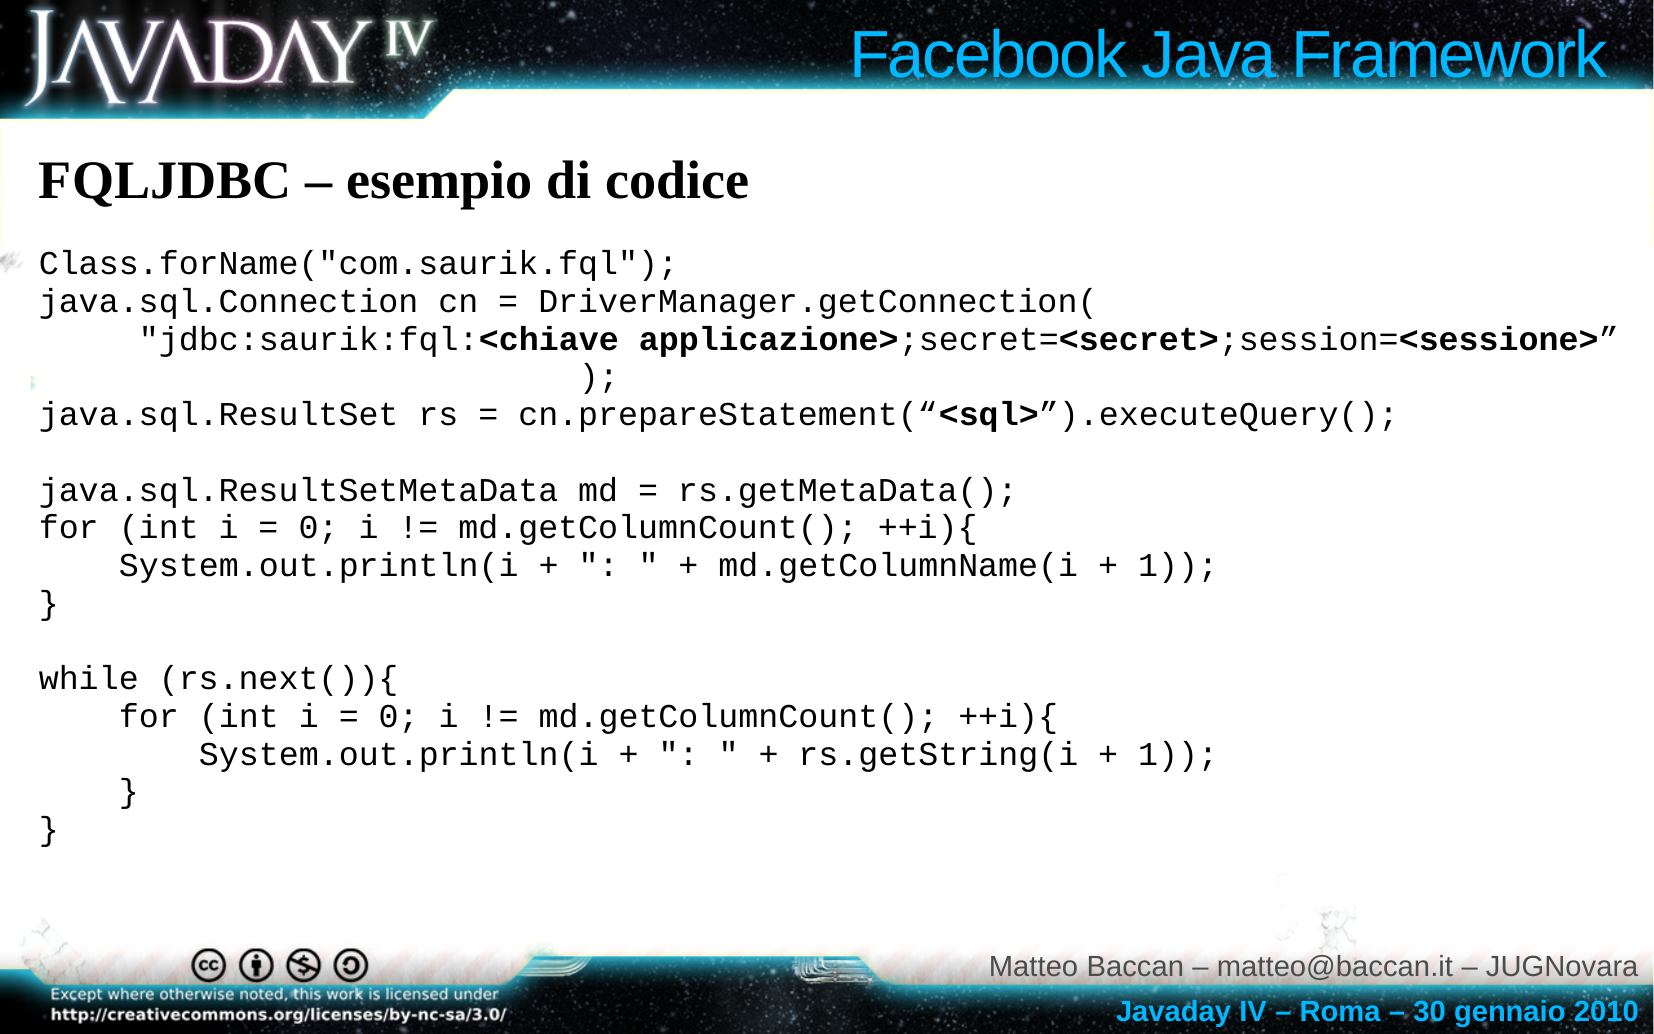

# Facebook Java Framework
FQLJDBC – esempio di codice
Class.forName("com.saurik.fql");
java.sql.Connection cn = DriverManager.getConnection(
 "jdbc:saurik:fql:<chiave applicazione>;secret=<secret>;session=<sessione>”
 );
java.sql.ResultSet rs = cn.prepareStatement(“<sql>”).executeQuery();
java.sql.ResultSetMetaData md = rs.getMetaData();
for (int i = 0; i != md.getColumnCount(); ++i){
 System.out.println(i + ": " + md.getColumnName(i + 1));
}
while (rs.next()){
 for (int i = 0; i != md.getColumnCount(); ++i){
 System.out.println(i + ": " + rs.getString(i + 1));
 }
}